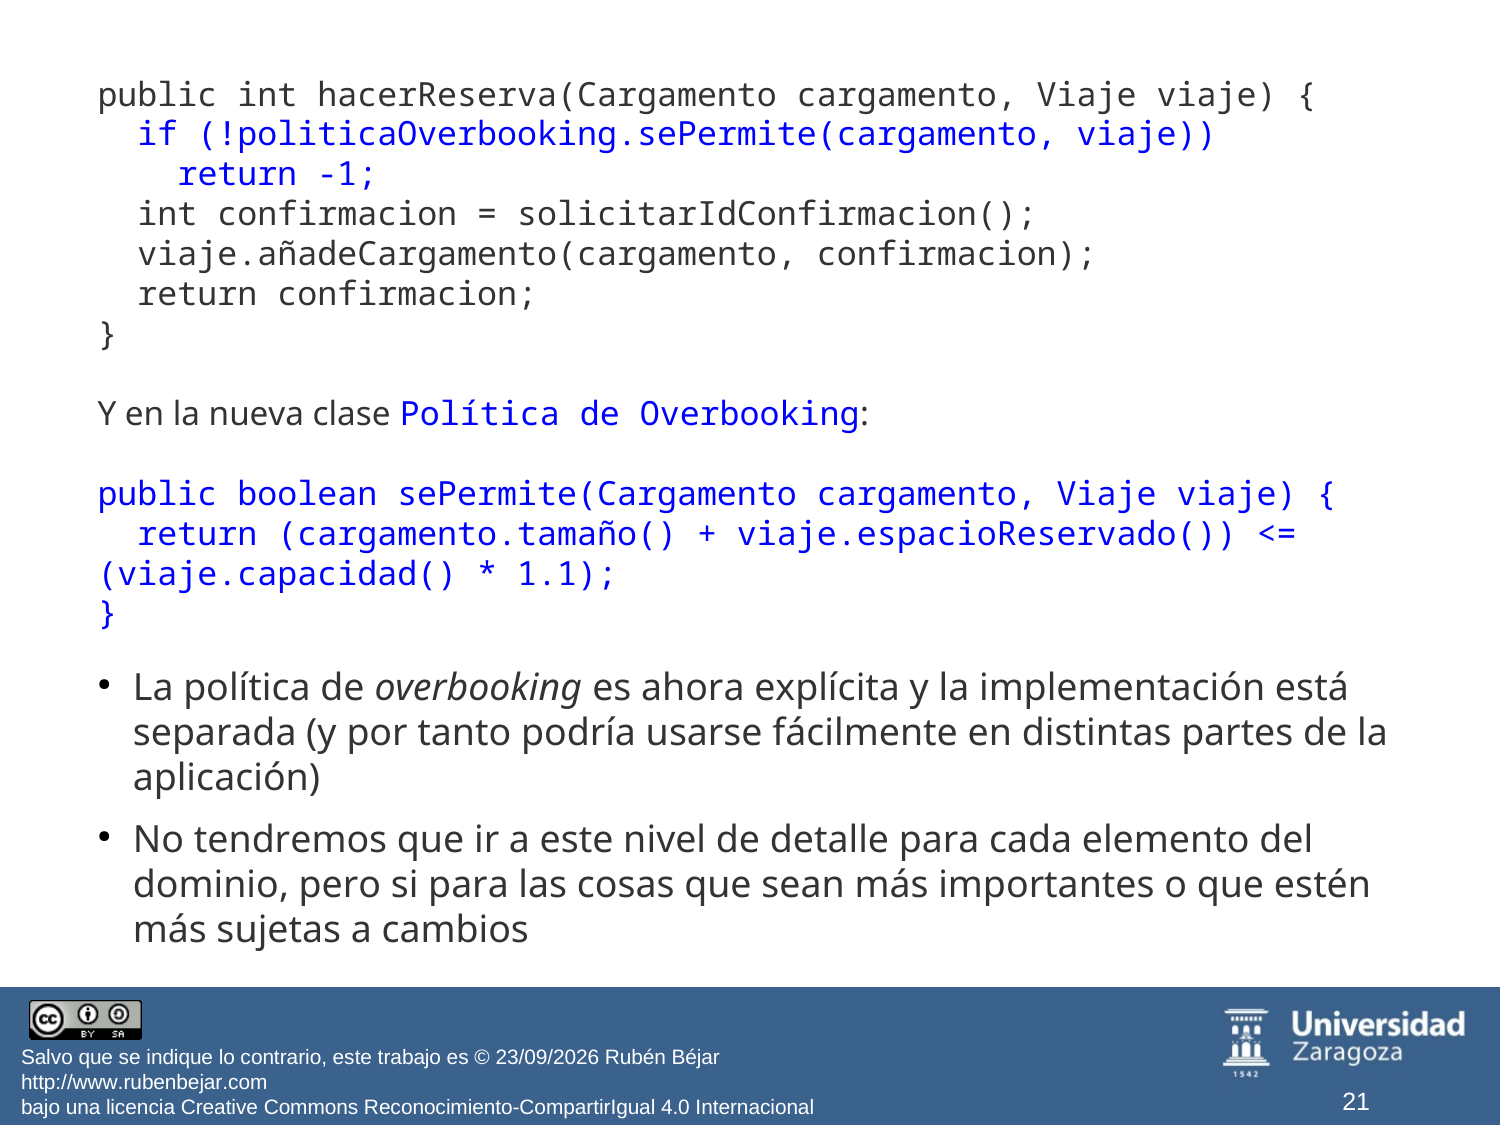

# public int hacerReserva(Cargamento cargamento, Viaje viaje) {
 if (!politicaOverbooking.sePermite(cargamento, viaje))
 return -1;
 int confirmacion = solicitarIdConfirmacion();
 viaje.añadeCargamento(cargamento, confirmacion);
 return confirmacion;
}
Y en la nueva clase Política de Overbooking:
public boolean sePermite(Cargamento cargamento, Viaje viaje) {
 return (cargamento.tamaño() + viaje.espacioReservado()) <= (viaje.capacidad() * 1.1);
}
La política de overbooking es ahora explícita y la implementación está separada (y por tanto podría usarse fácilmente en distintas partes de la aplicación)
No tendremos que ir a este nivel de detalle para cada elemento del dominio, pero si para las cosas que sean más importantes o que estén más sujetas a cambios